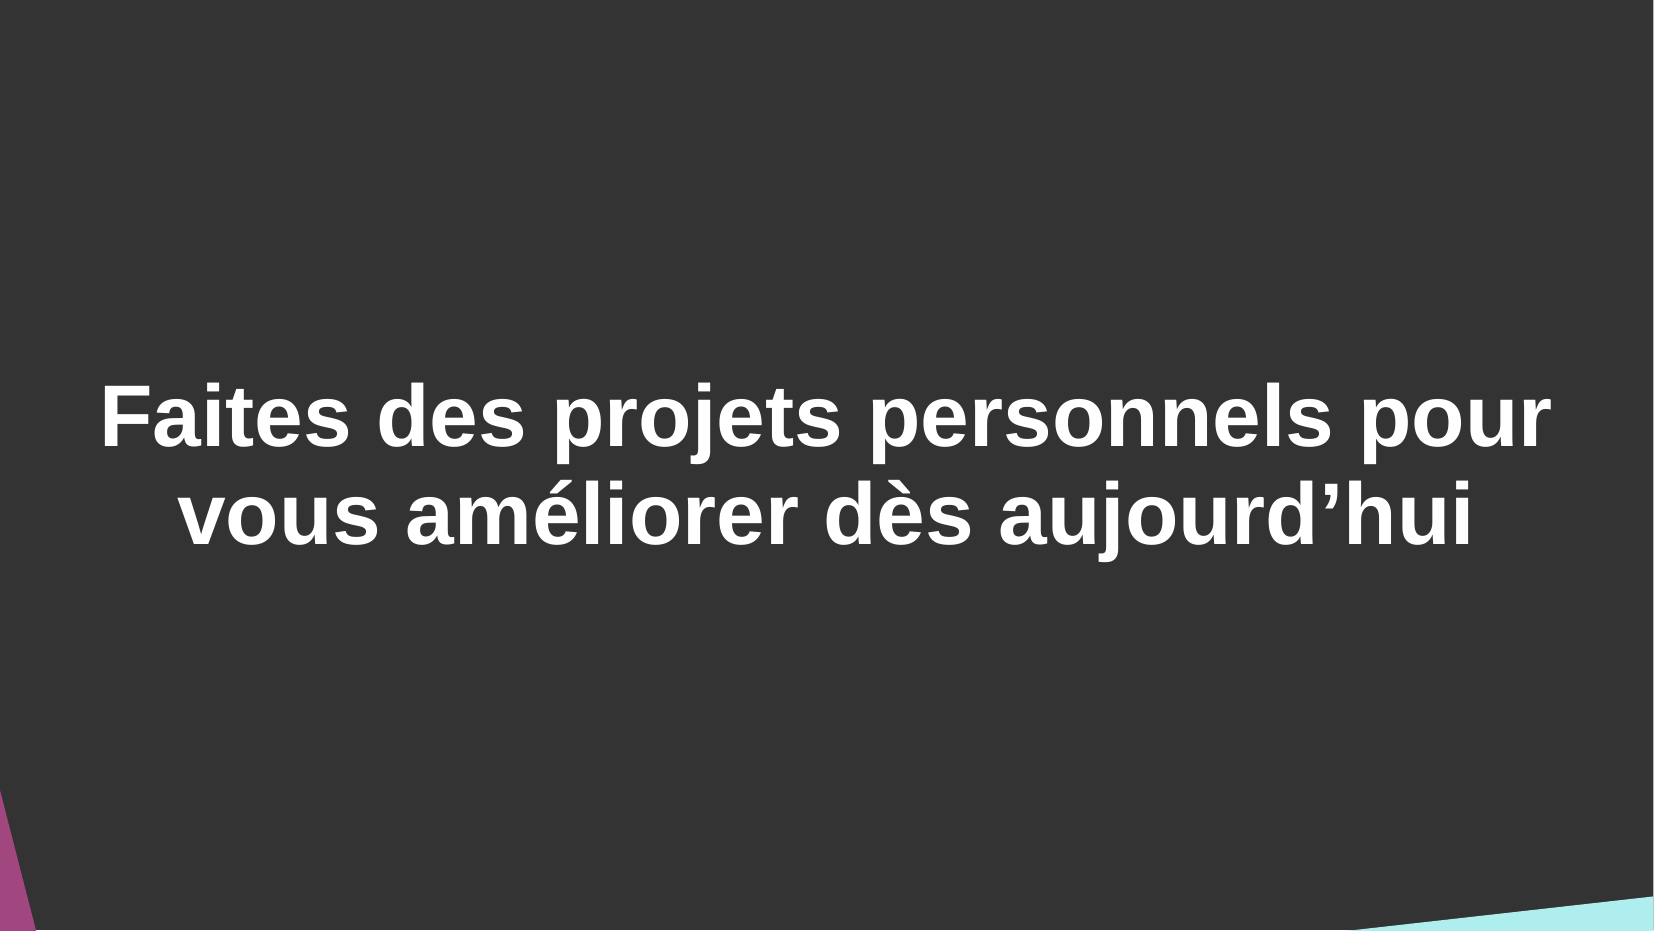

# Faites des projets personnels pour vous améliorer dès aujourd’hui